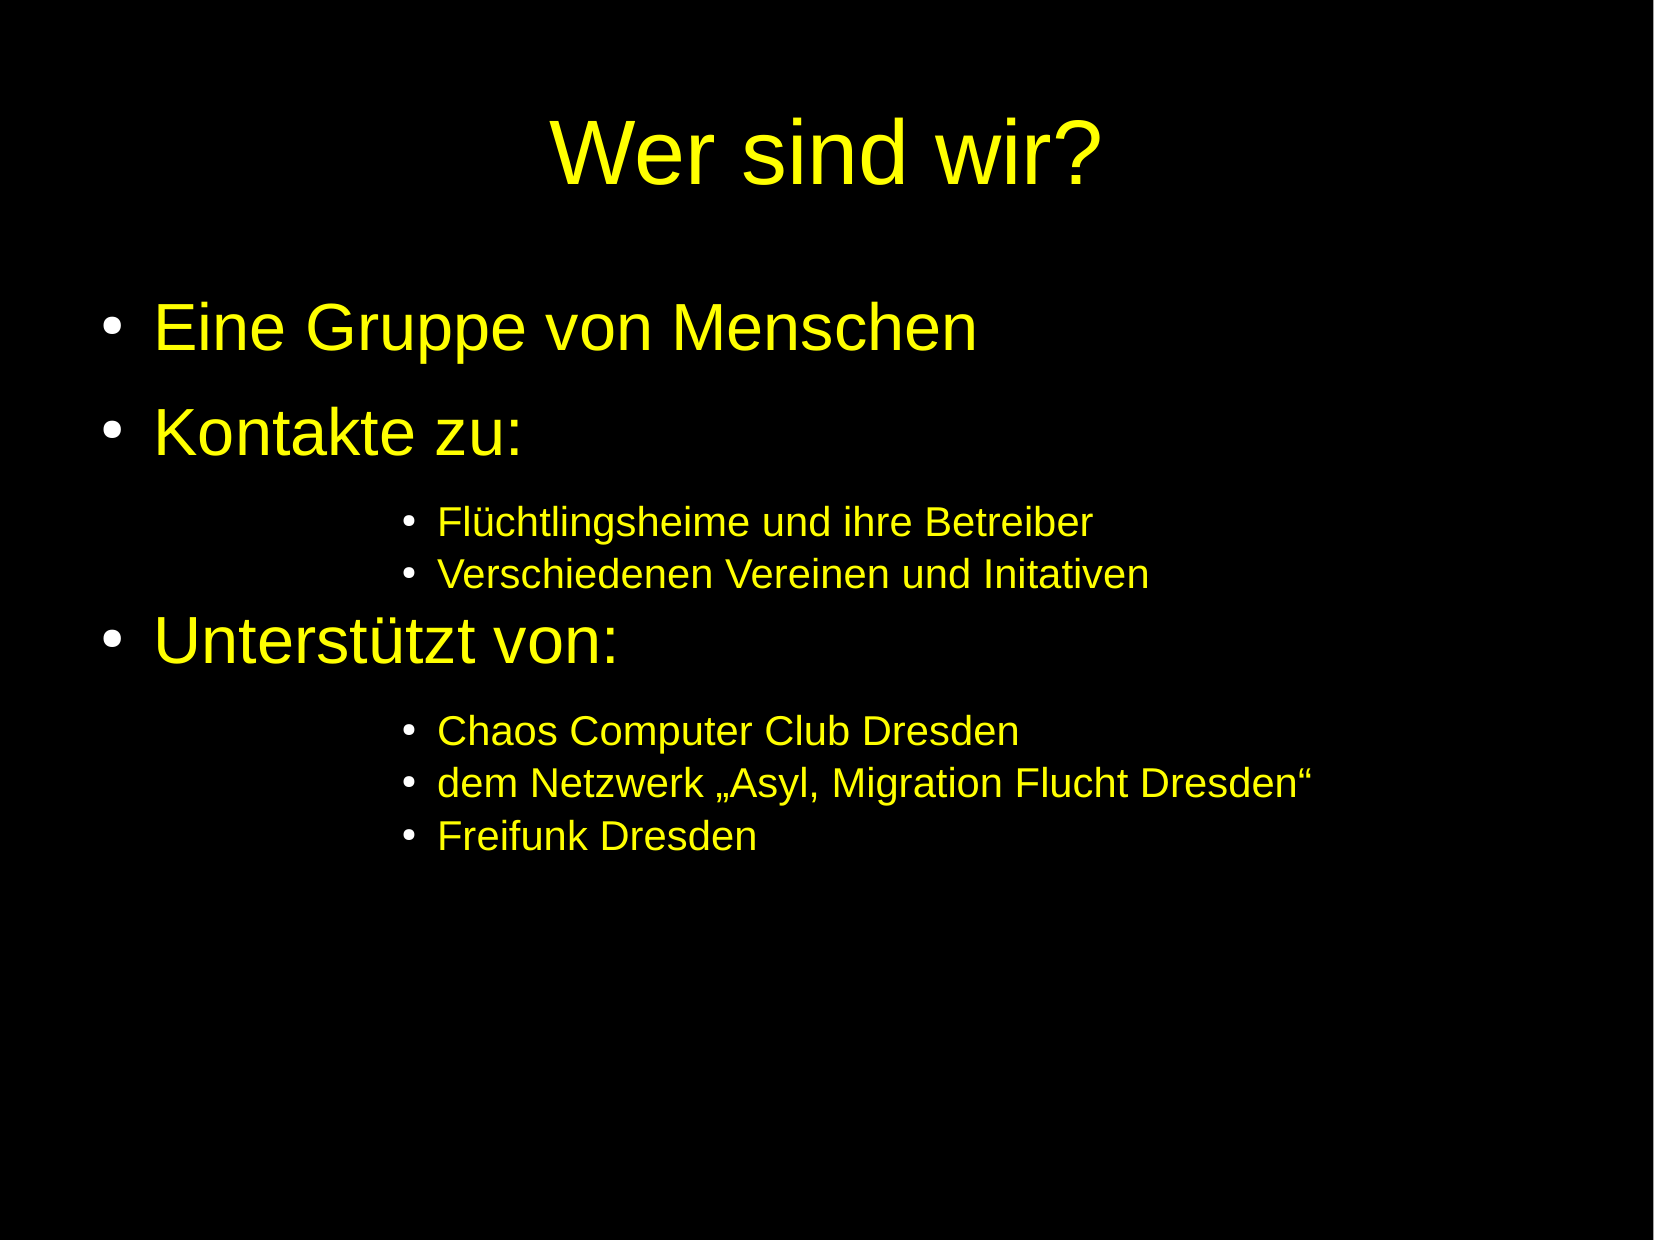

# Wer sind wir?
Eine Gruppe von Menschen
Kontakte zu:
Flüchtlingsheime und ihre Betreiber
Verschiedenen Vereinen und Initativen
Unterstützt von:
Chaos Computer Club Dresden
dem Netzwerk „Asyl, Migration Flucht Dresden“
Freifunk Dresden